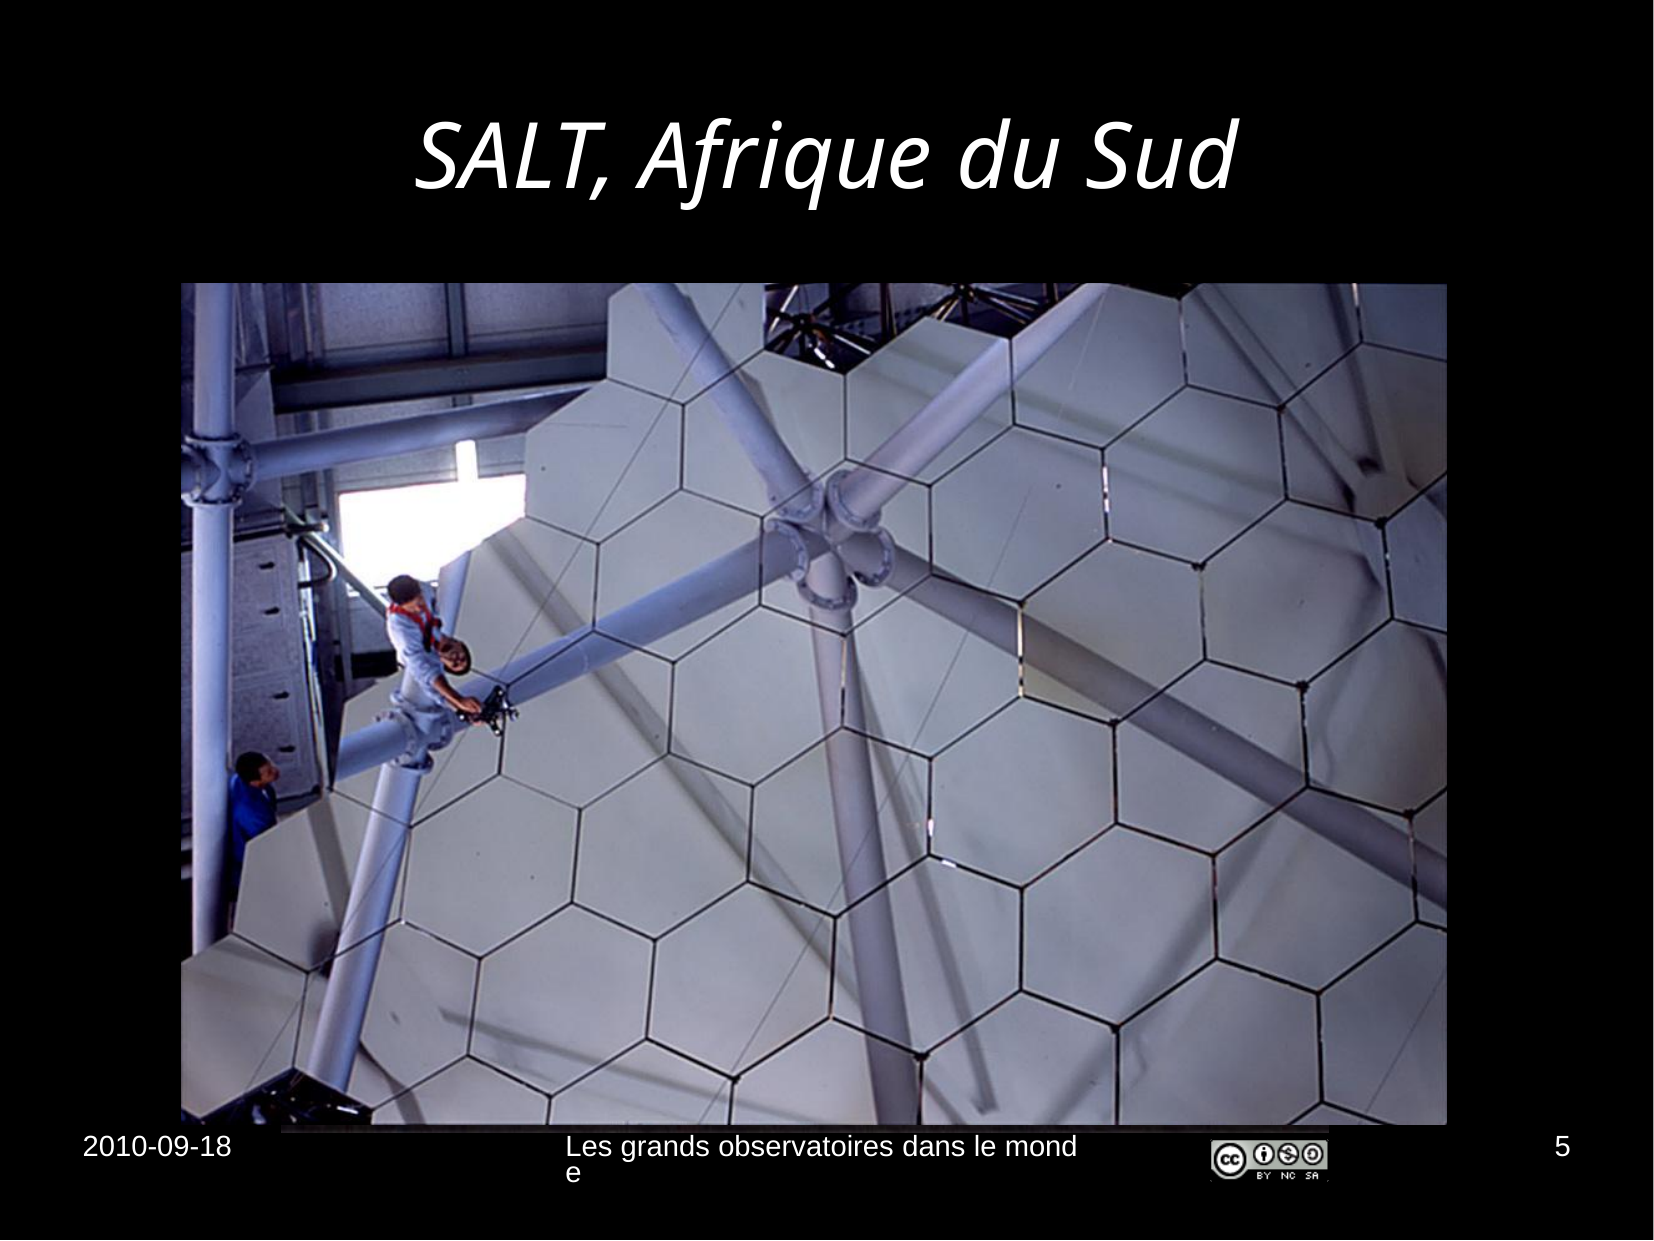

# SALT, Afrique du Sud
2010-09-18
Les grands observatoires dans le monde
5